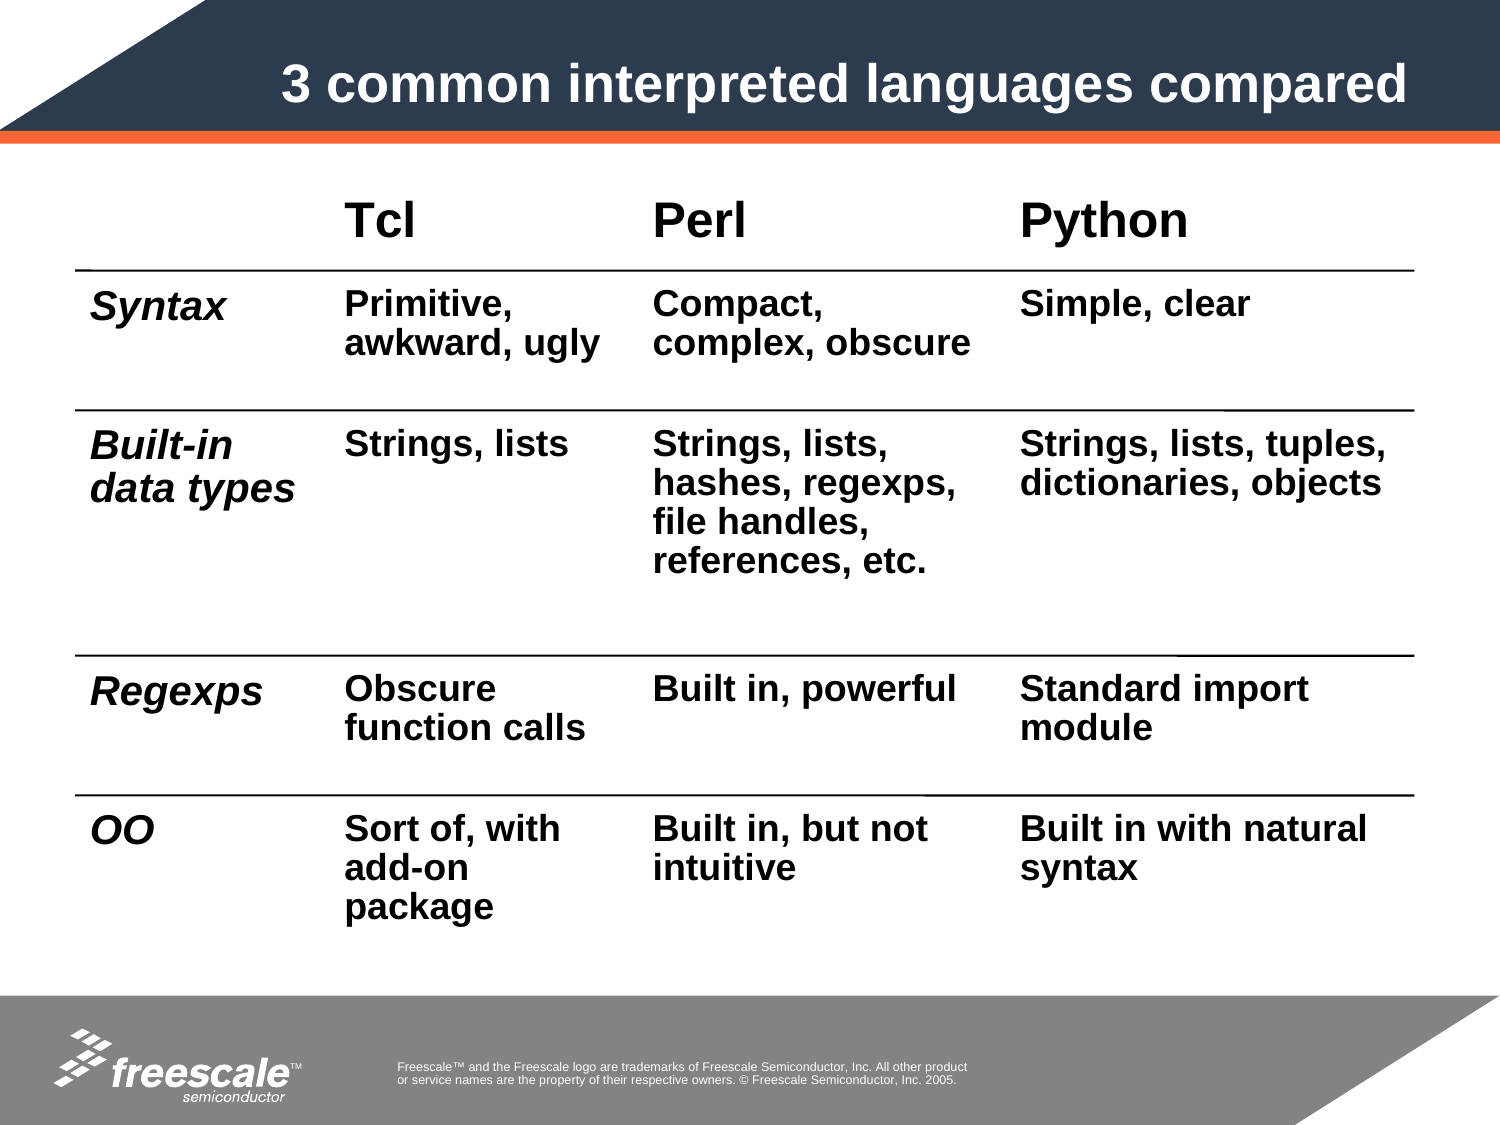

# 3 common interpreted languages compared
Tcl
Perl
Python
Syntax
Primitive, awkward, ugly
Compact, complex, obscure
Simple, clear
Built-in data types
Strings, lists
Strings, lists, hashes, regexps, file handles, references, etc.
Strings, lists, tuples, dictionaries, objects
Regexps
Obscure function calls
Built in, powerful
Standard import module
OO
Sort of, with add-on package
Built in, but not intuitive
Built in with natural syntax